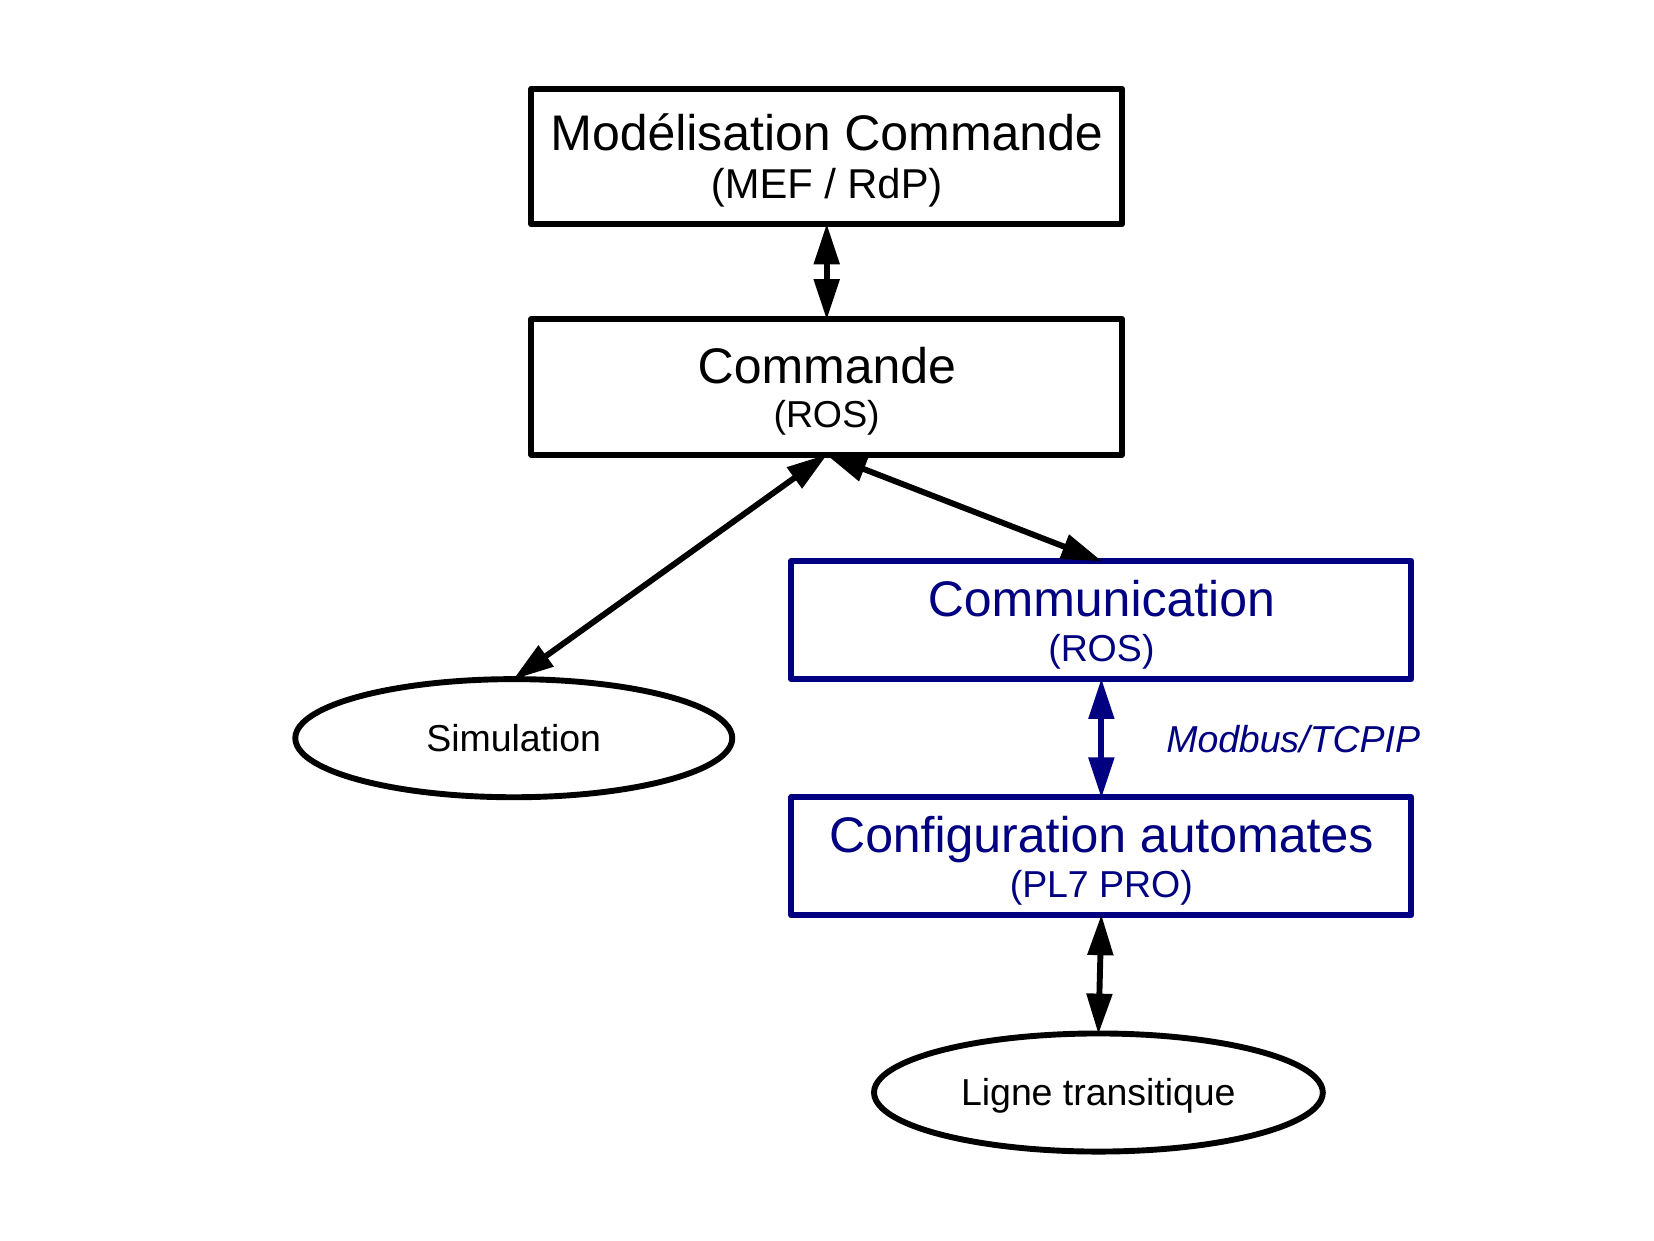

Modélisation Commande
(MEF / RdP)
Commande
(ROS)
Communication
(ROS)
Simulation
Modbus/TCPIP
Configuration automates
(PL7 PRO)
Ligne transitique